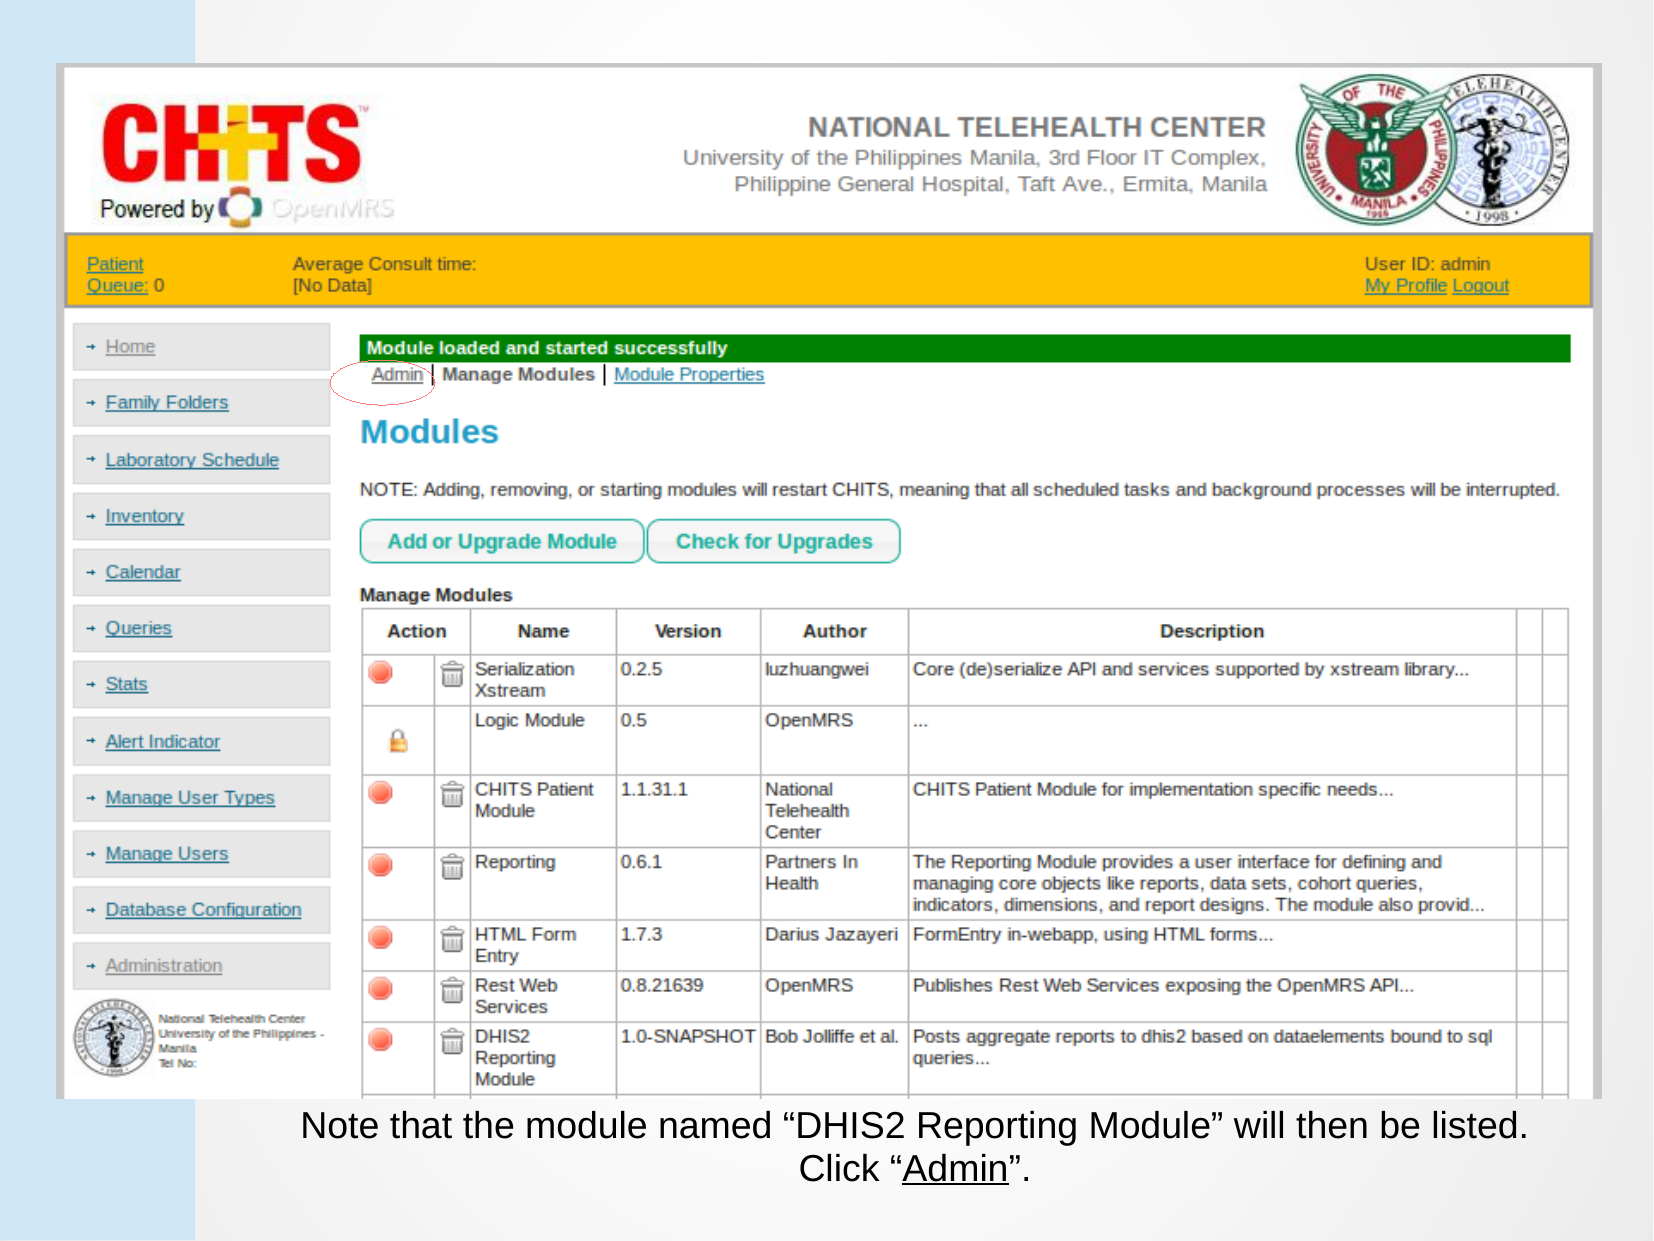

# Note that the module named “DHIS2 Reporting Module” will then be listed.
Click “Admin”.